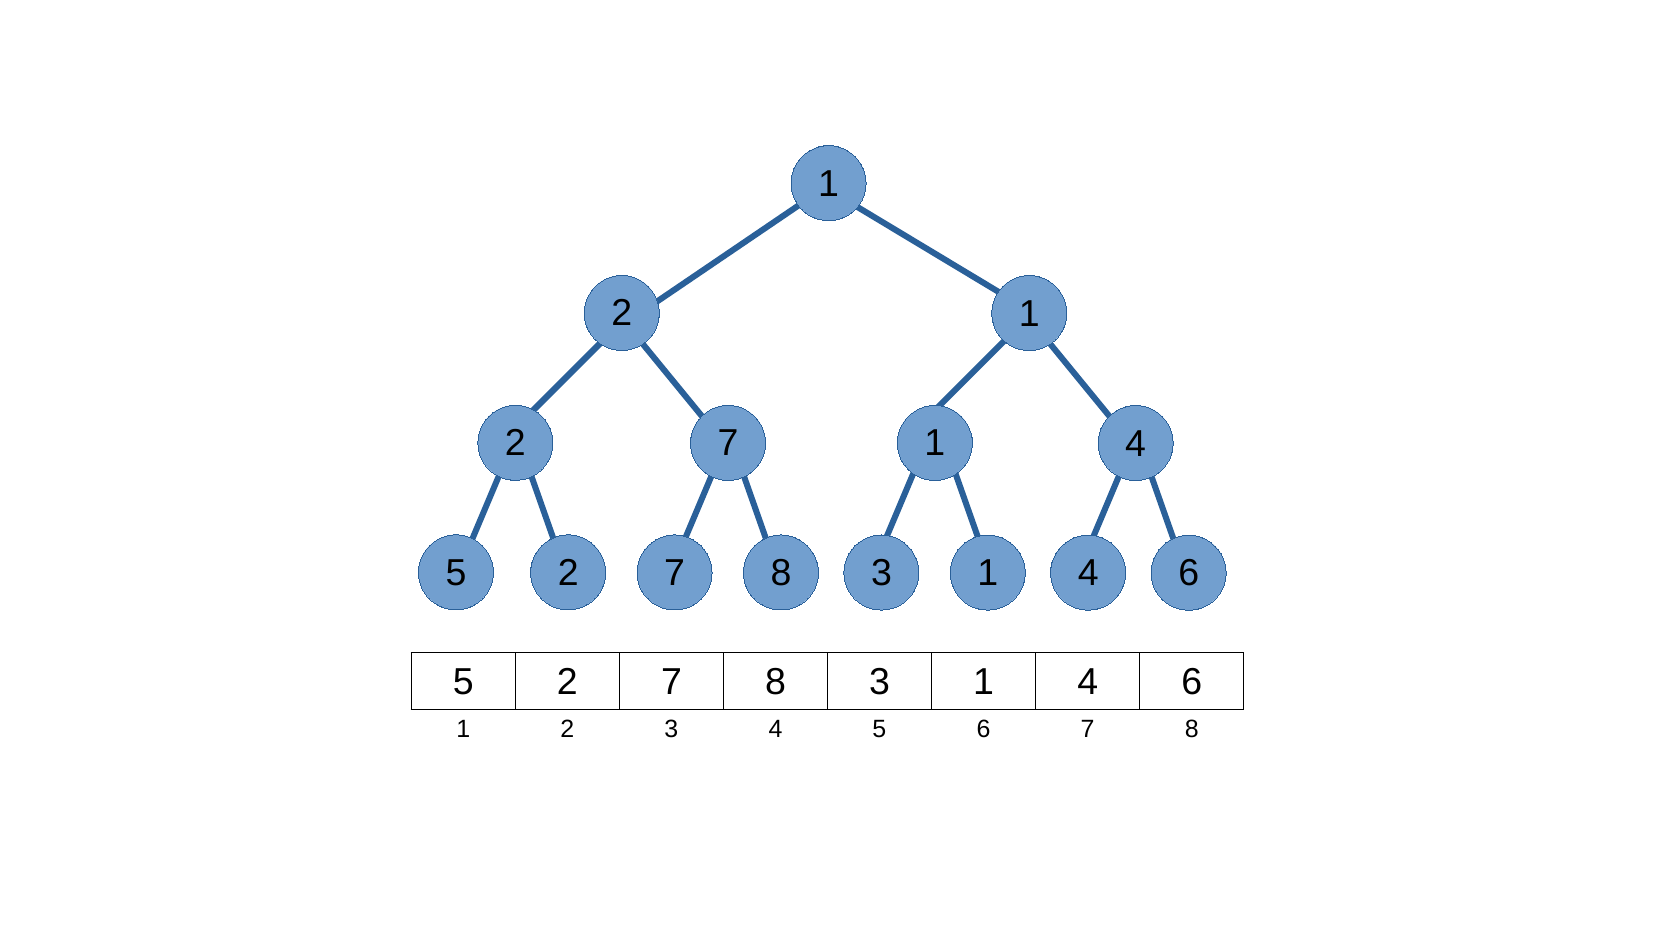

1
2
1
2
7
1
4
5
2
7
8
3
1
4
6
| 5 | 2 | 7 | 8 | 3 | 1 | 4 | 6 |
| --- | --- | --- | --- | --- | --- | --- | --- |
| 1 | 2 | 3 | 4 | 5 | 6 | 7 | 8 |
| --- | --- | --- | --- | --- | --- | --- | --- |